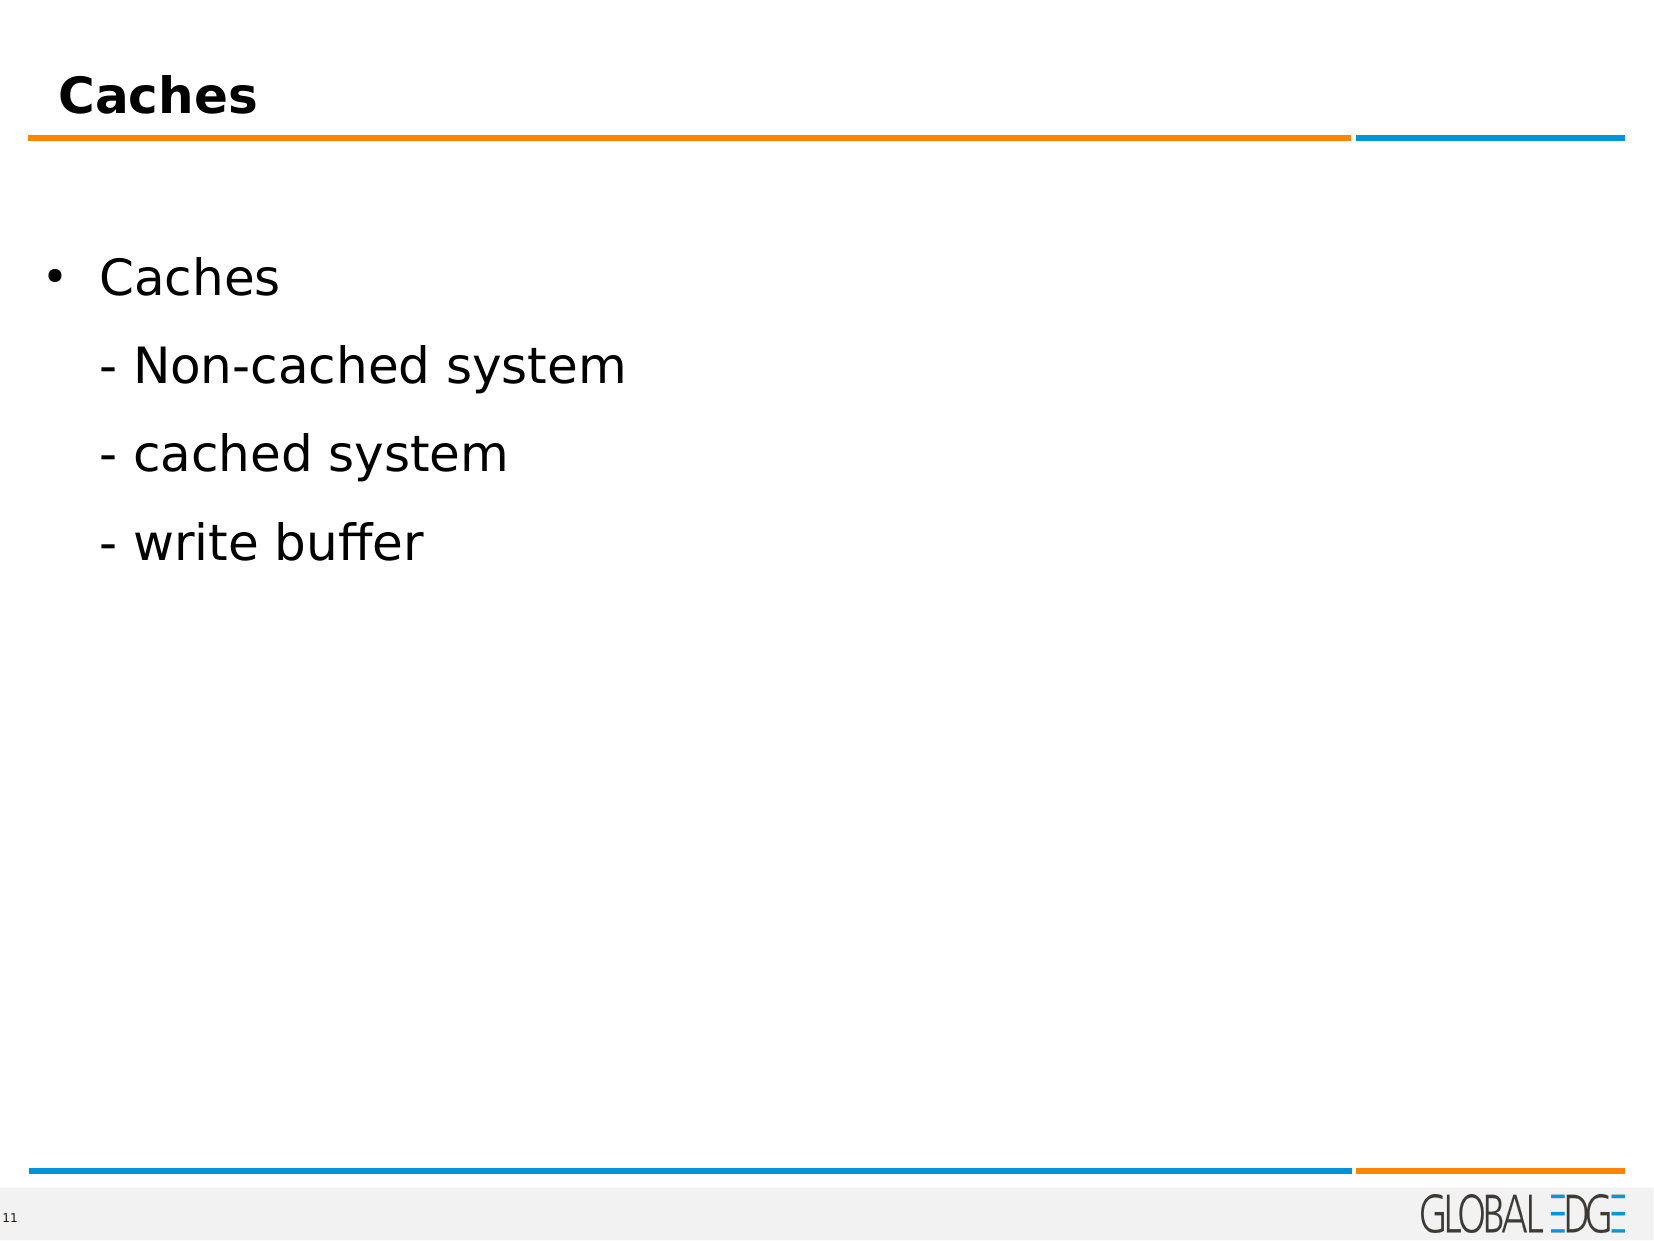

Caches
Caches
●
- Non-cached system
- cached system
- write buffer
11